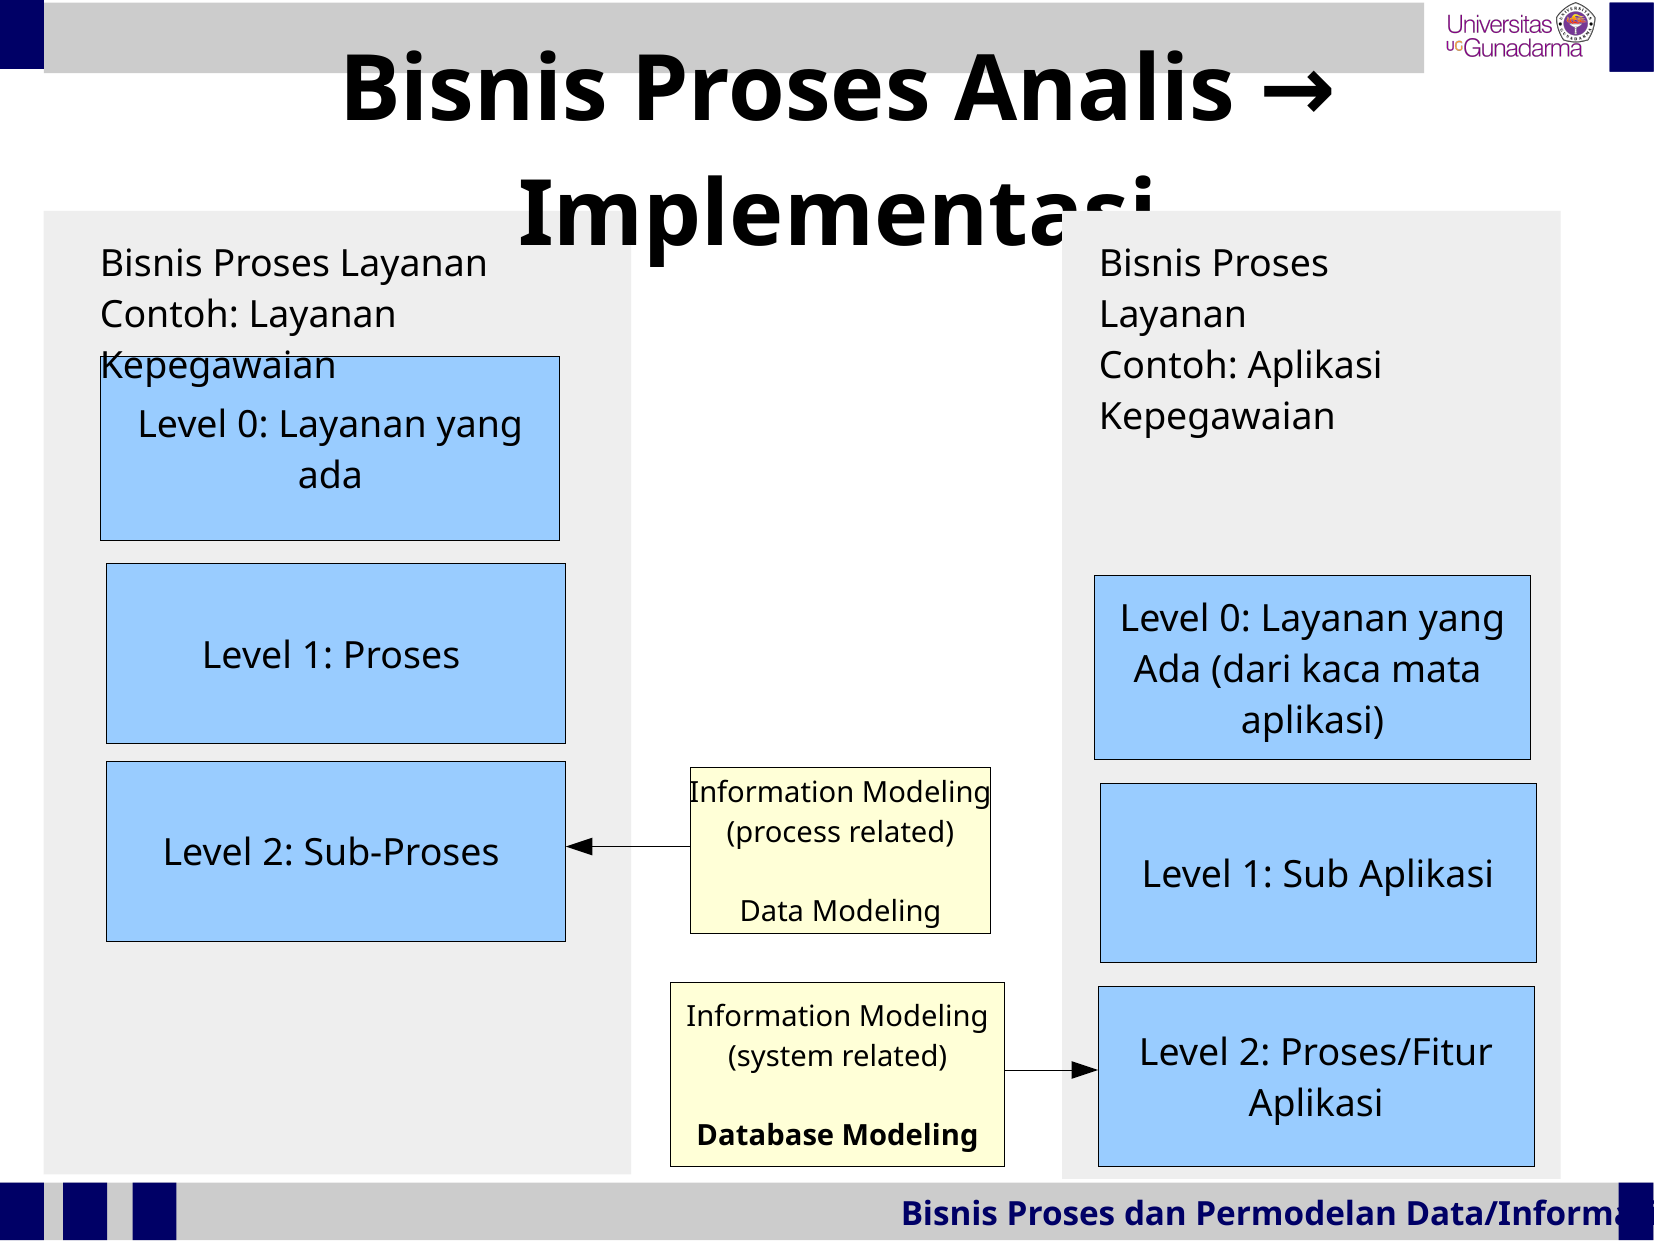

# Bisnis Proses Analis → Implementasi
Bisnis Proses Layanan
Contoh: Layanan Kepegawaian
Bisnis Proses Layanan
Contoh: Aplikasi Kepegawaian
Level 0: Layanan yang
ada
Level 1: Proses
Level 0: Layanan yang
Ada (dari kaca mata
aplikasi)
Level 2: Sub-Proses
Information Modeling
(process related)
Data Modeling
Level 1: Sub Aplikasi
Information Modeling
(system related)
Database Modeling
Level 2: Proses/Fitur
Aplikasi